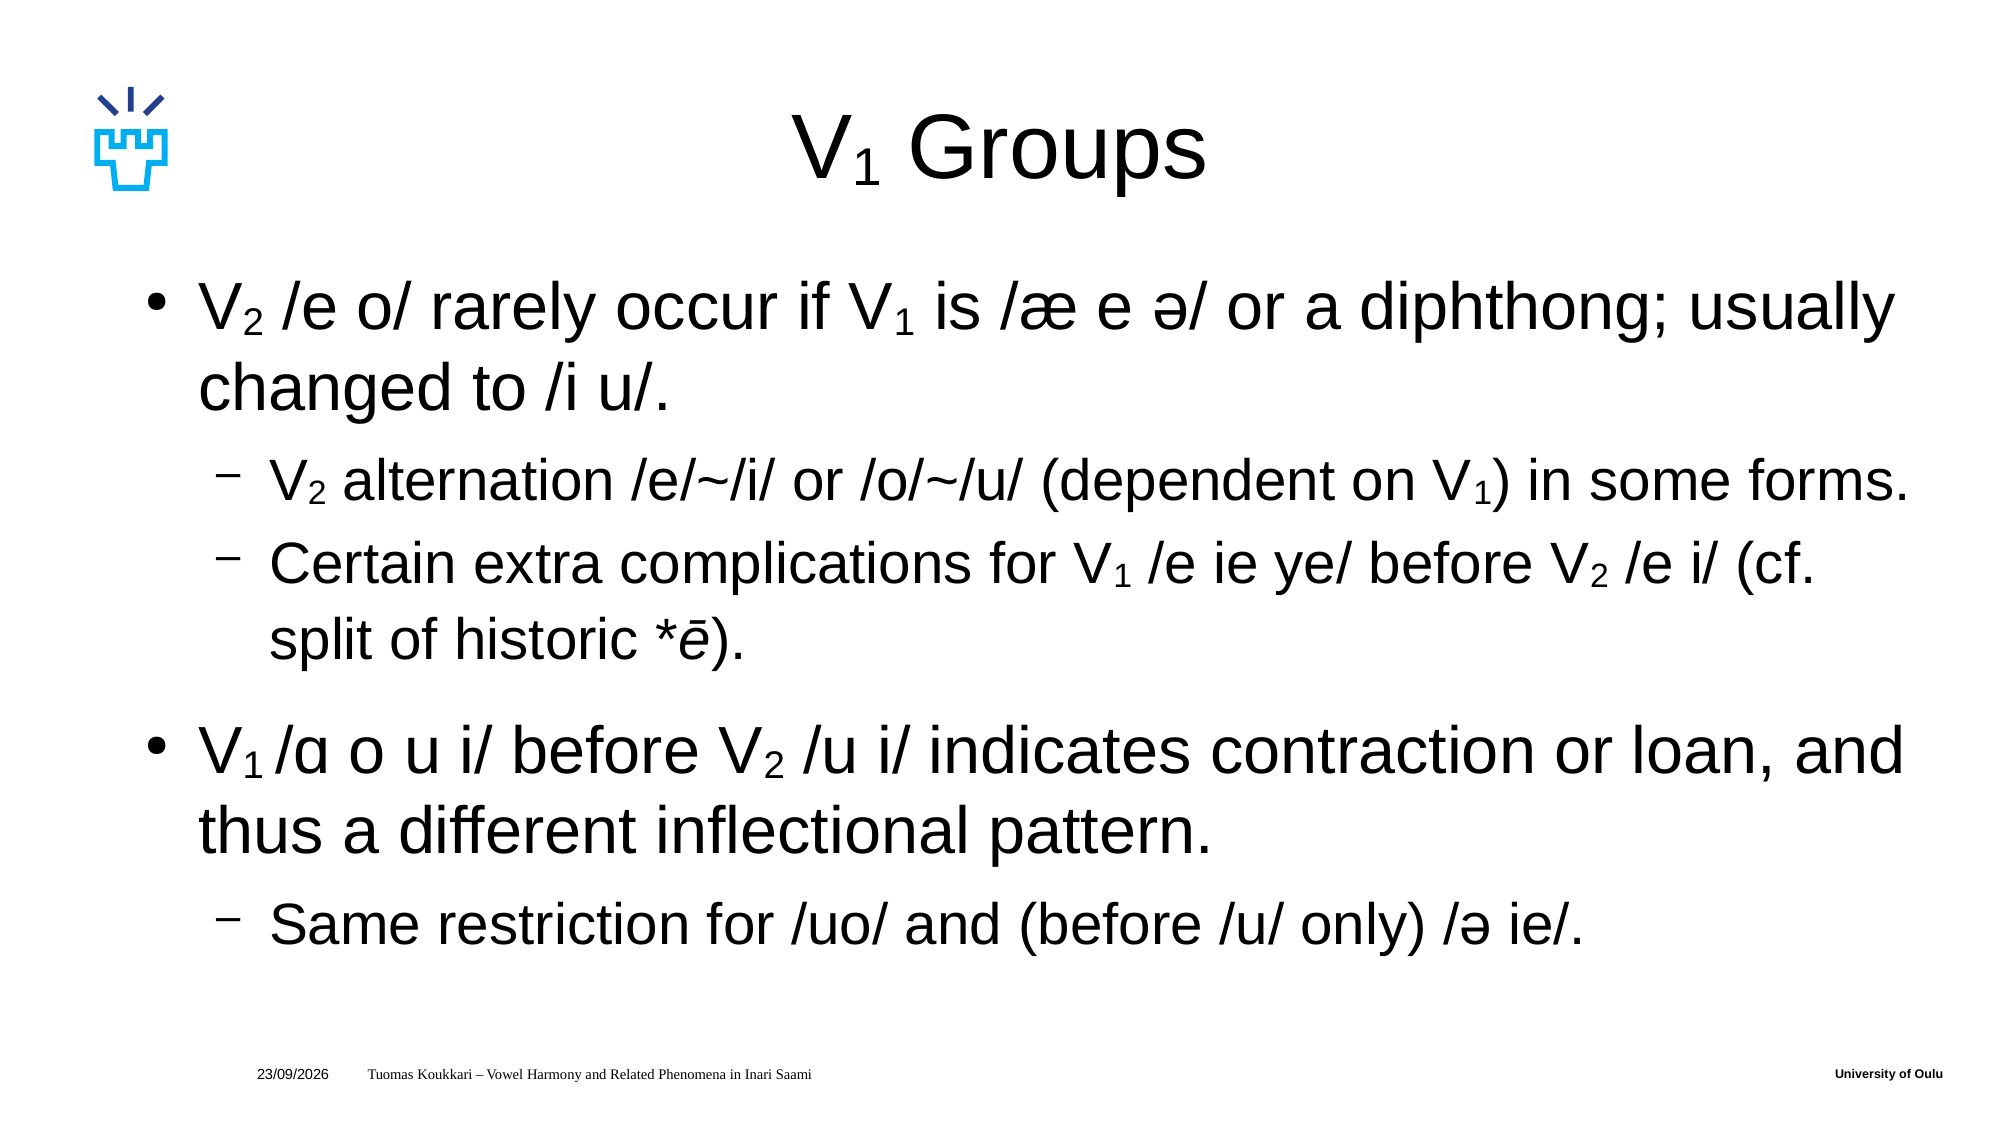

V1 Groups
# V2 /e o/ rarely occur if V1 is /æ e ə/ or a diphthong; usually changed to /i u/.
V2 alternation /e/~/i/ or /o/~/u/ (dependent on V1) in some forms.
Certain extra complications for V1 /e ie ye/ before V2 /e i/ (cf. split of historic *ē).
V1 /ɑ o u i/ before V2 /u i/ indicates contraction or loan, and thus a different inflectional pattern.
Same restriction for /uo/ and (before /u/ only) /ə ie/.
https://github.com/tkoukkar/anaraskiela/blob/master/Koukkari_Tuomas-CIFUXIII-oovdanpyehtim.pdf